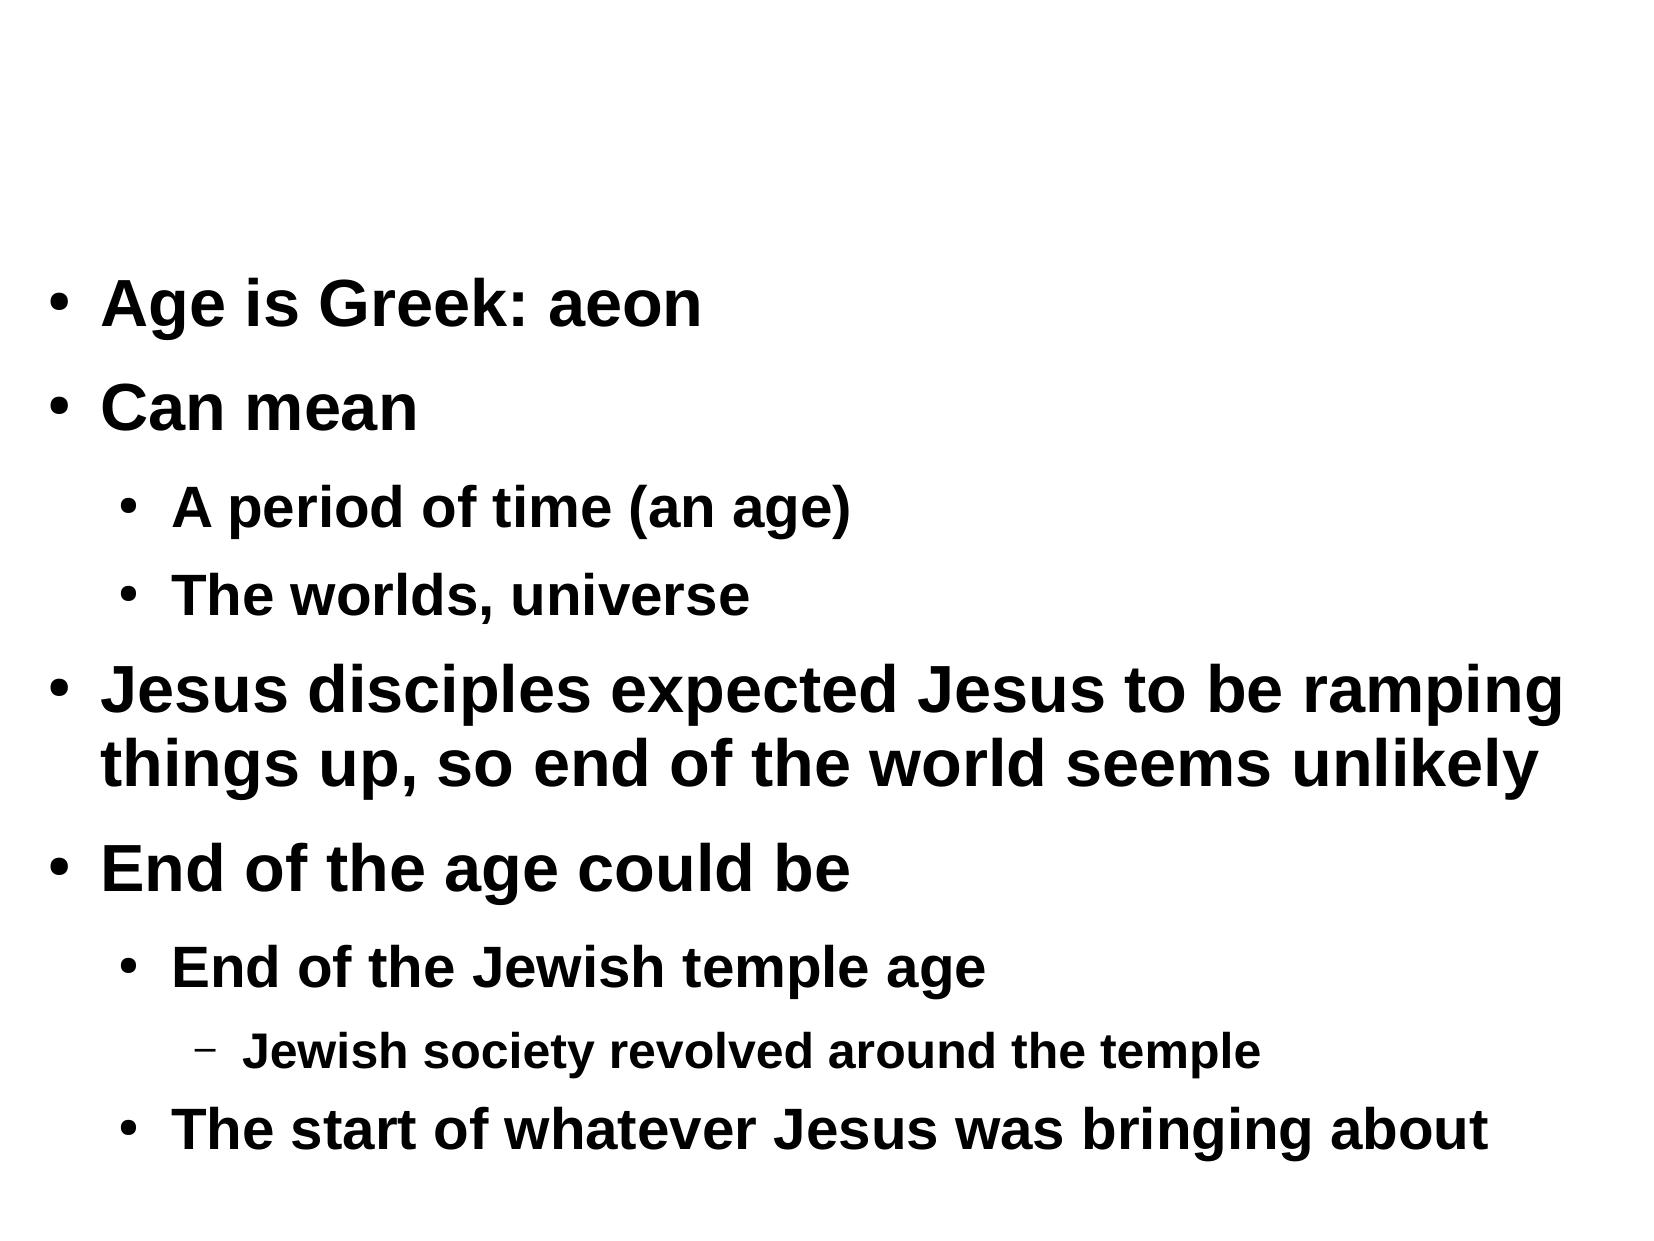

#
Age is Greek: aeon
Can mean
A period of time (an age)
The worlds, universe
Jesus disciples expected Jesus to be ramping things up, so end of the world seems unlikely
End of the age could be
End of the Jewish temple age
Jewish society revolved around the temple
The start of whatever Jesus was bringing about